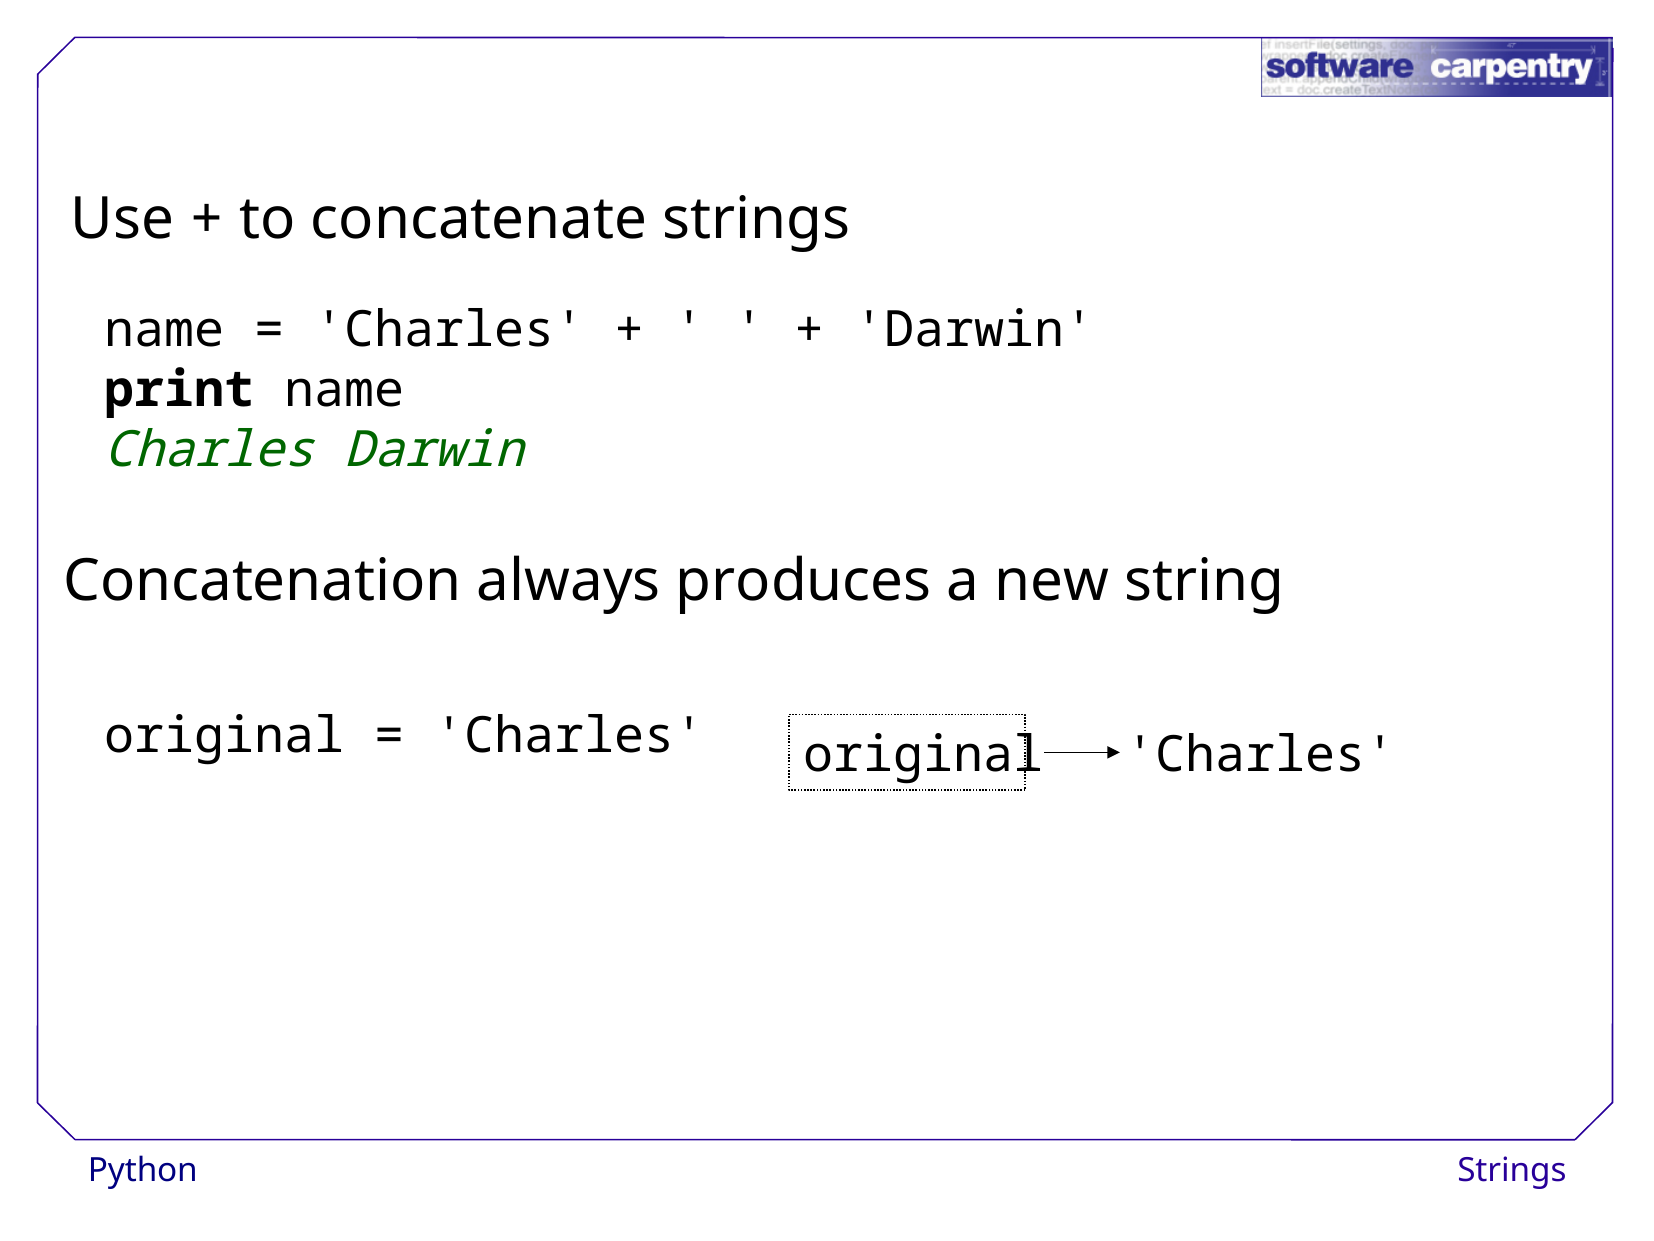

Use + to concatenate strings
name = 'Charles' + ' ' + 'Darwin'
print name
Charles Darwin
Concatenation always produces a new string
original = 'Charles'
original
'Charles'